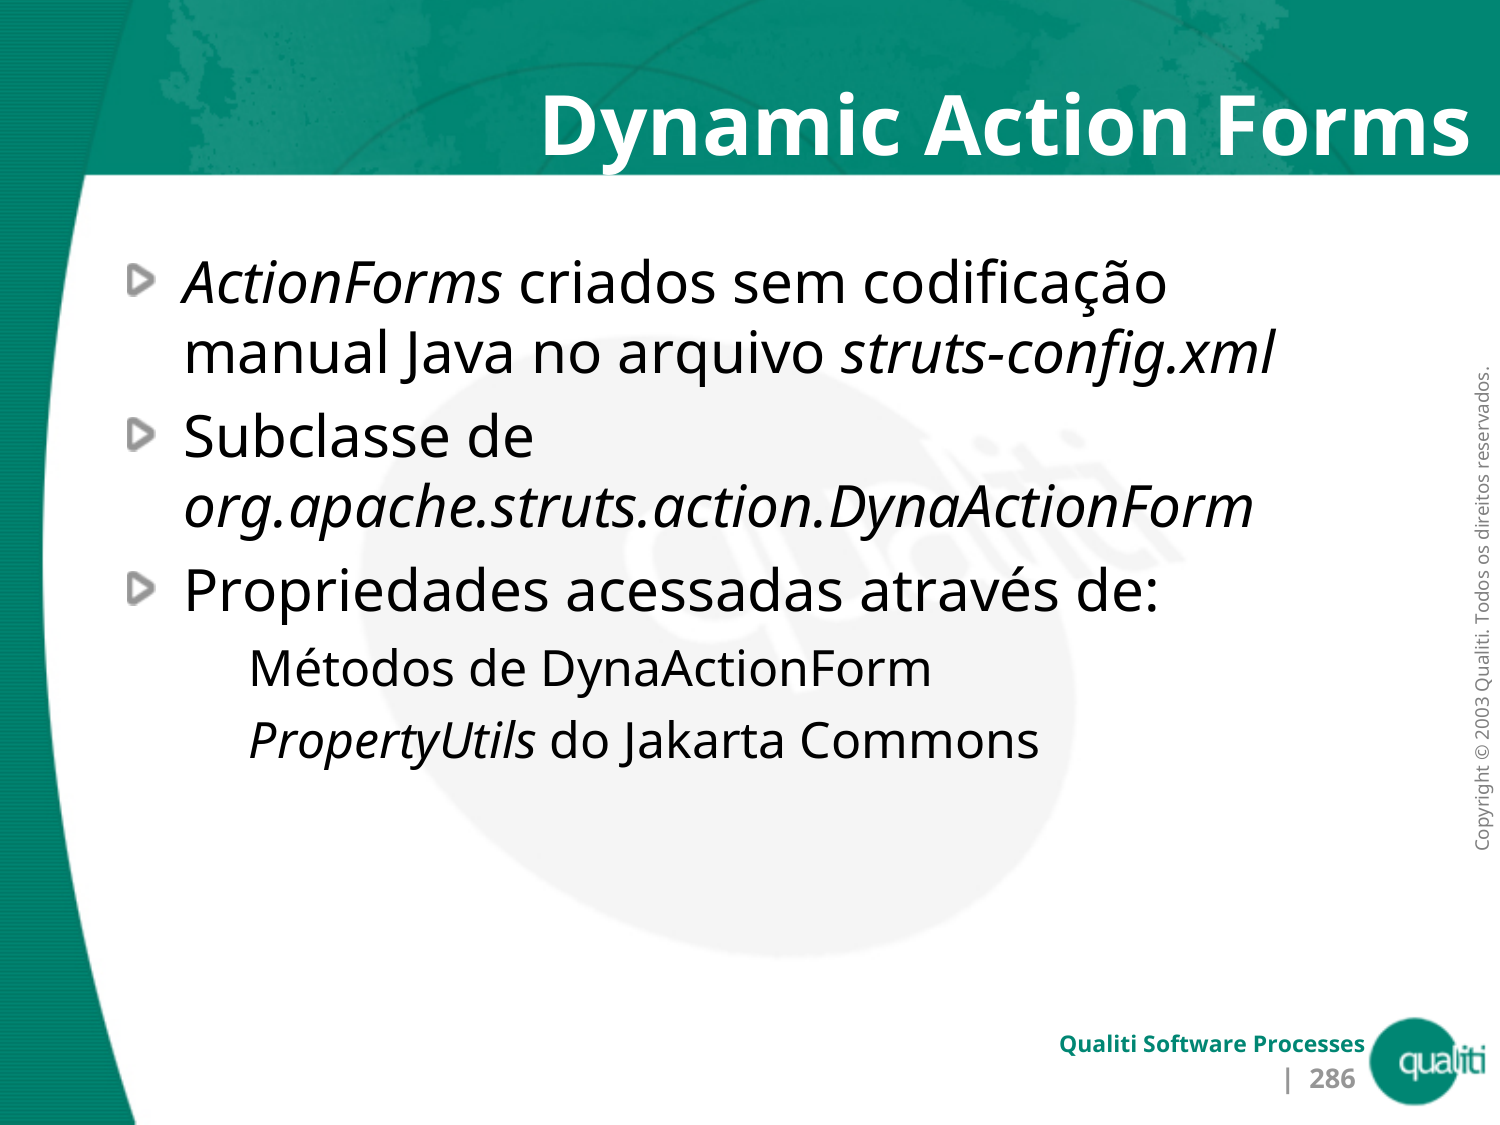

# Dynamic Action Forms
ActionForms criados sem codificação manual Java no arquivo struts-config.xml
Subclasse de org.apache.struts.action.DynaActionForm
Propriedades acessadas através de:
Métodos de DynaActionForm
PropertyUtils do Jakarta Commons